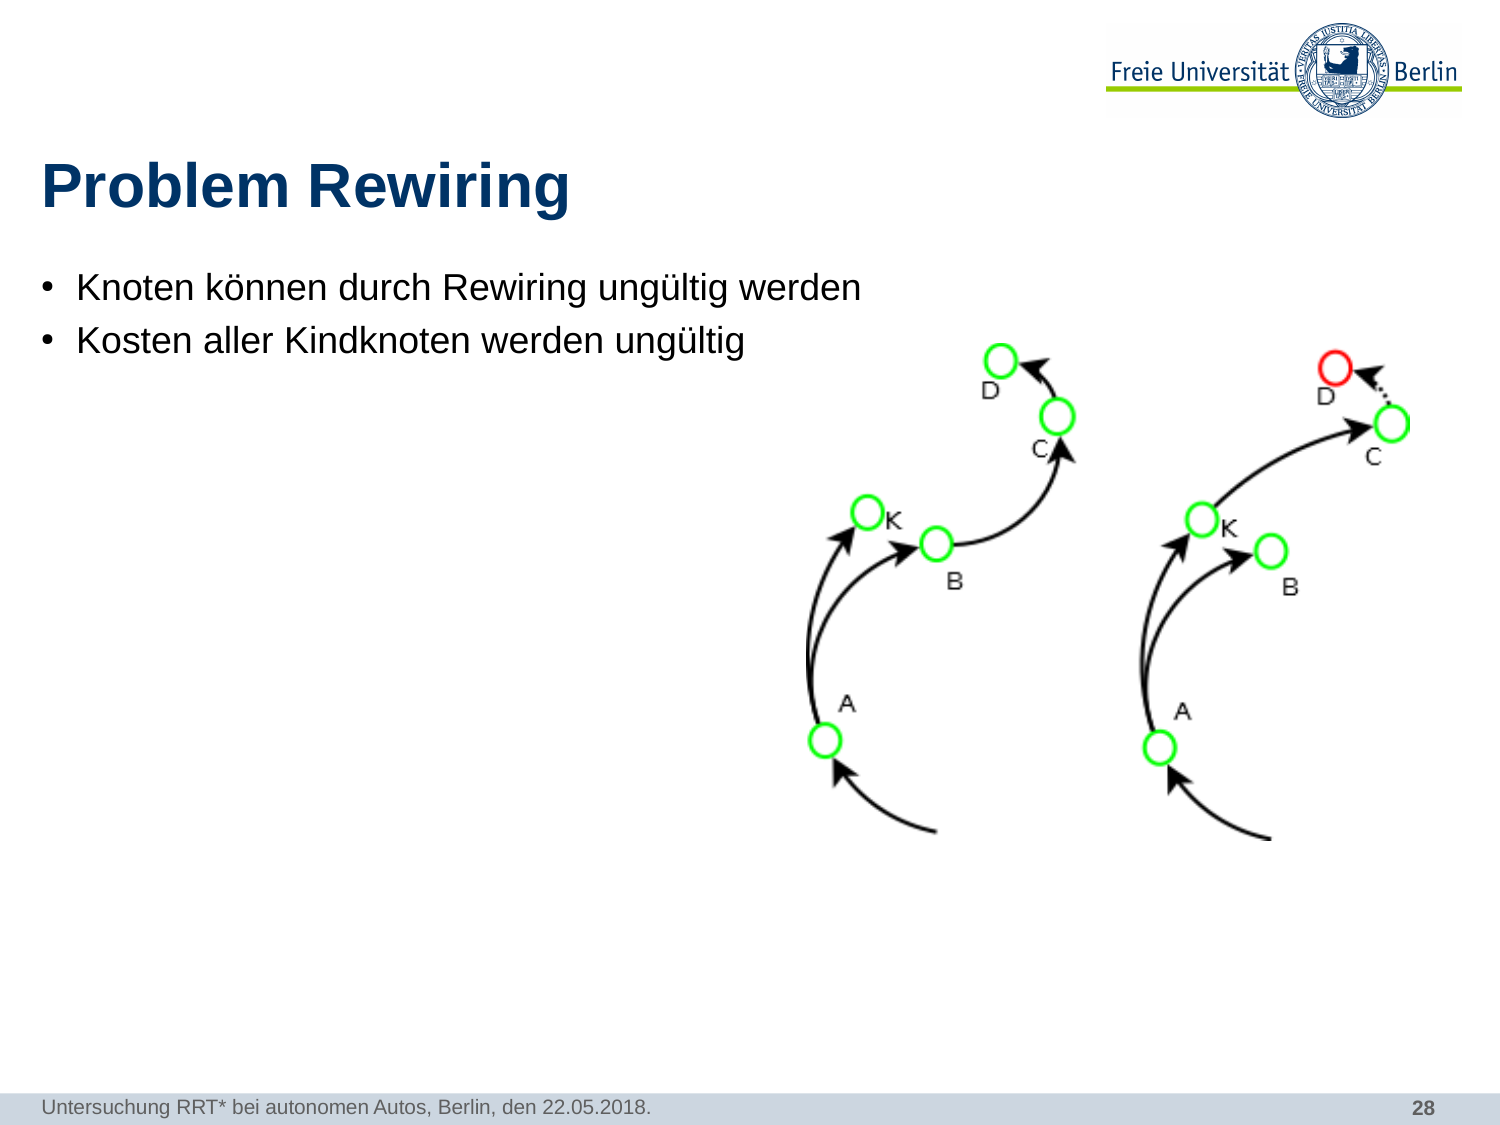

# Problem Rewiring
Knoten können durch Rewiring ungültig werden
Kosten aller Kindknoten werden ungültig